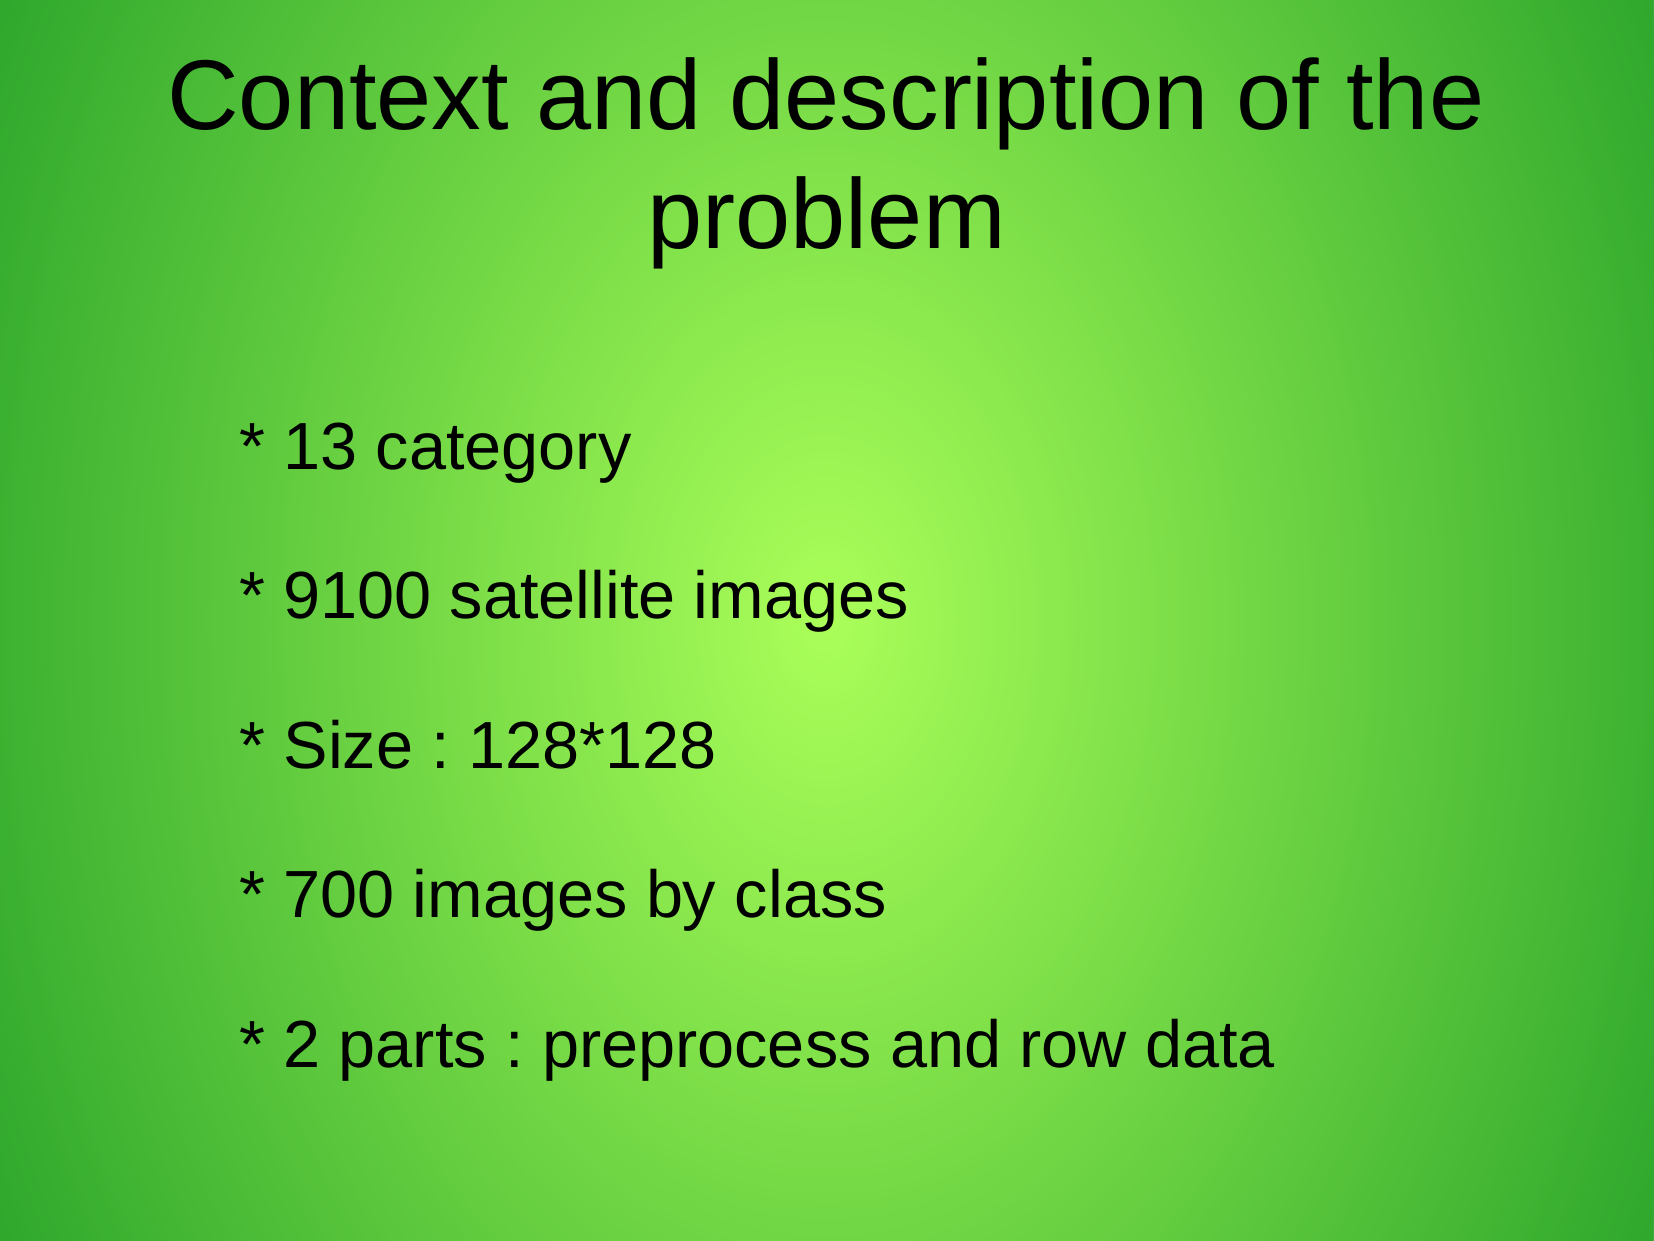

# Context and description of the problem
* 13 category
* 9100 satellite images
* Size : 128*128
* 700 images by class
* 2 parts : preprocess and row data